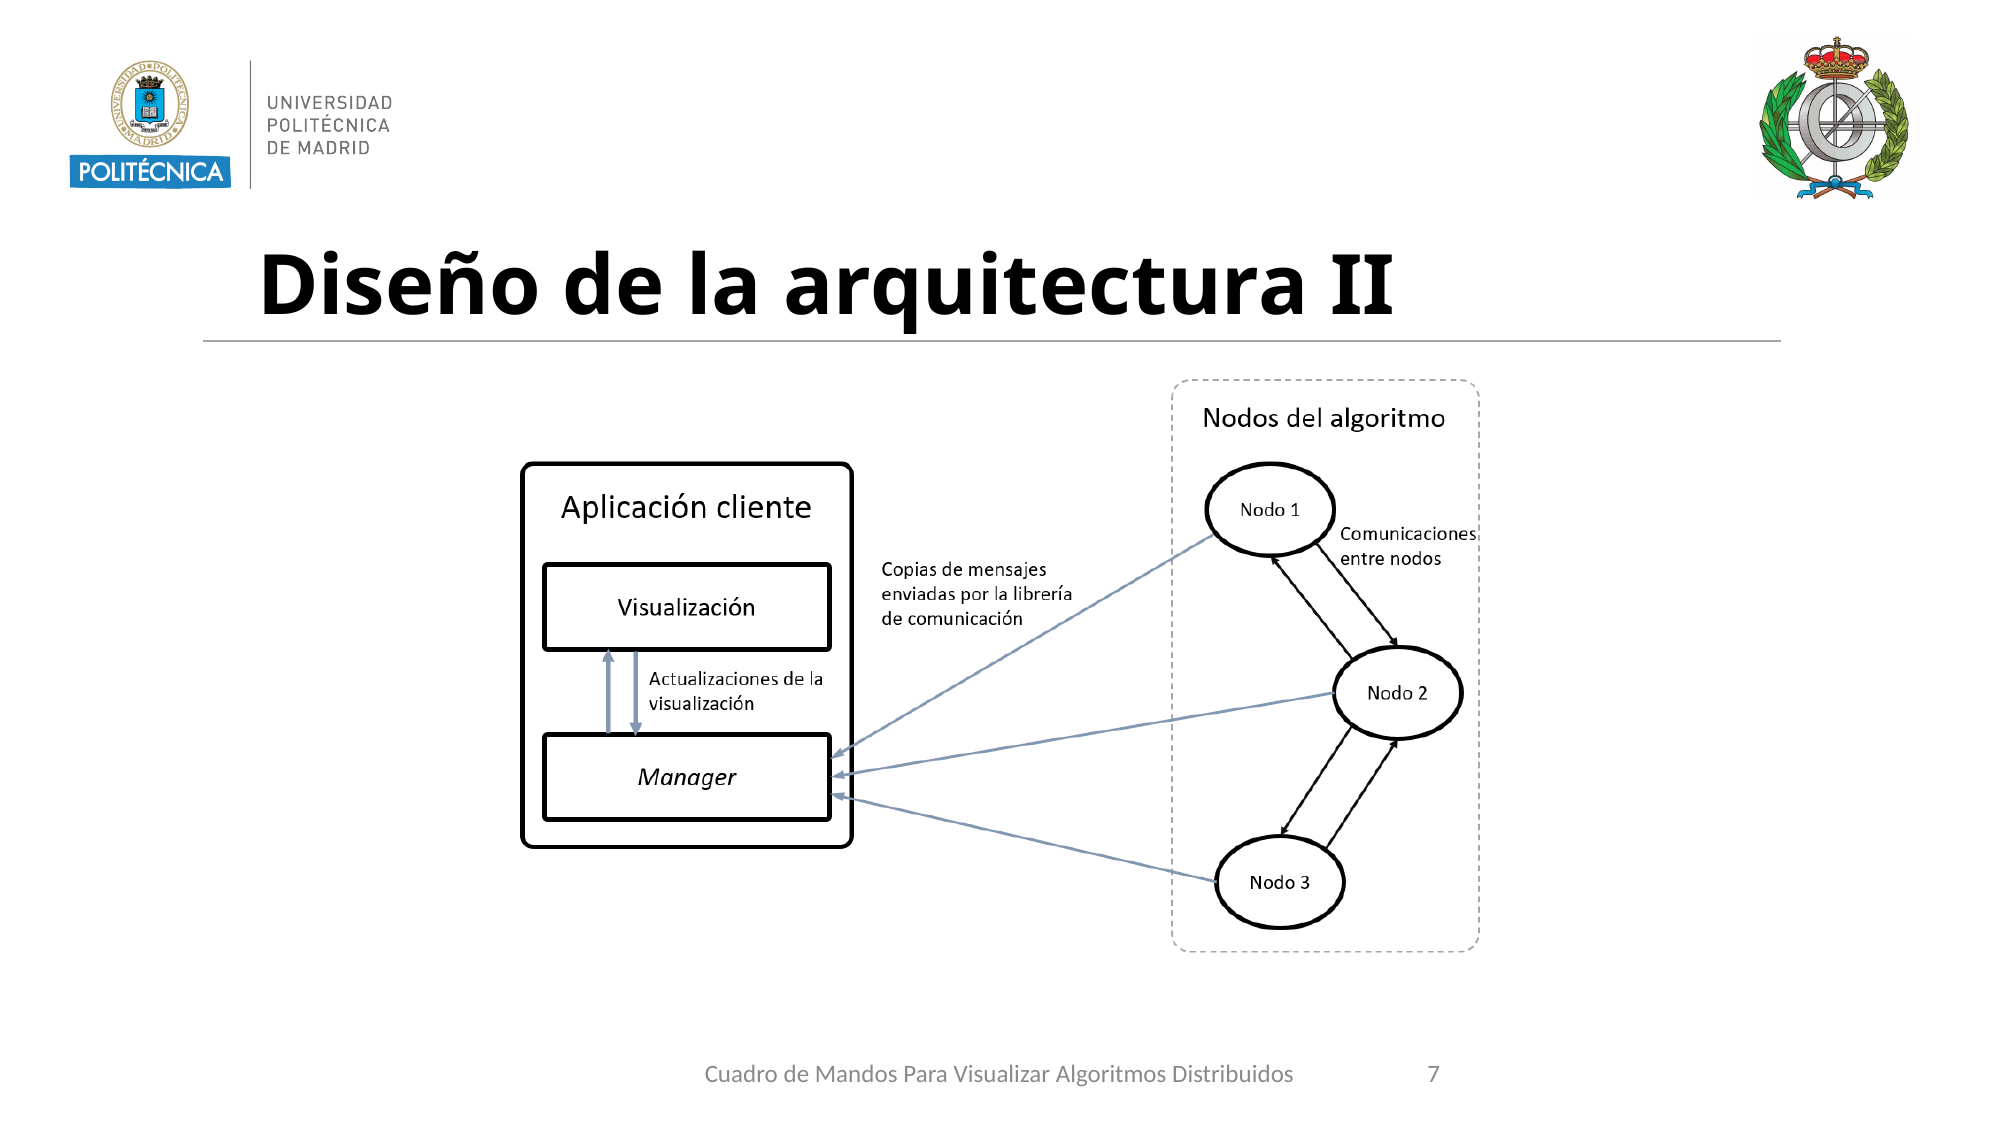

# Diseño de la arquitectura II
Cuadro de Mandos Para Visualizar Algoritmos Distribuidos